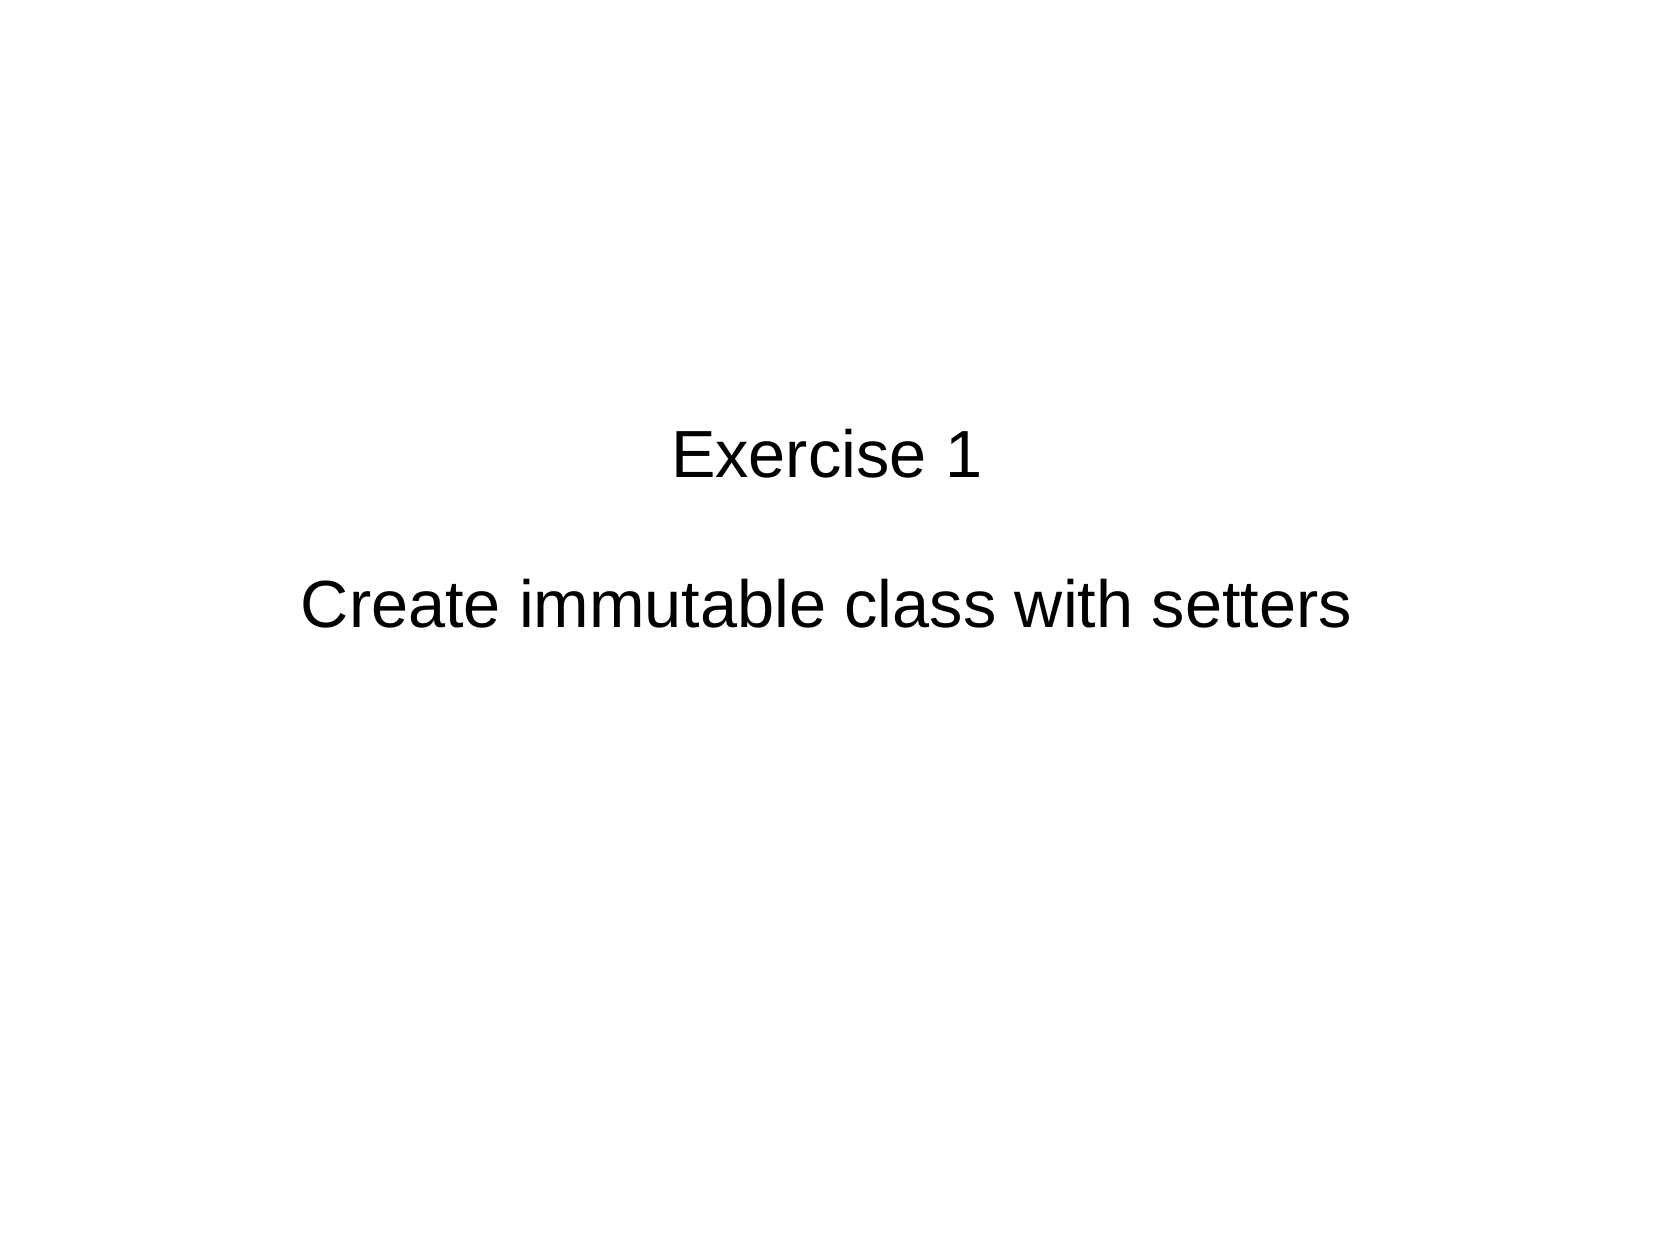

# Exercise 1
Create immutable class with setters